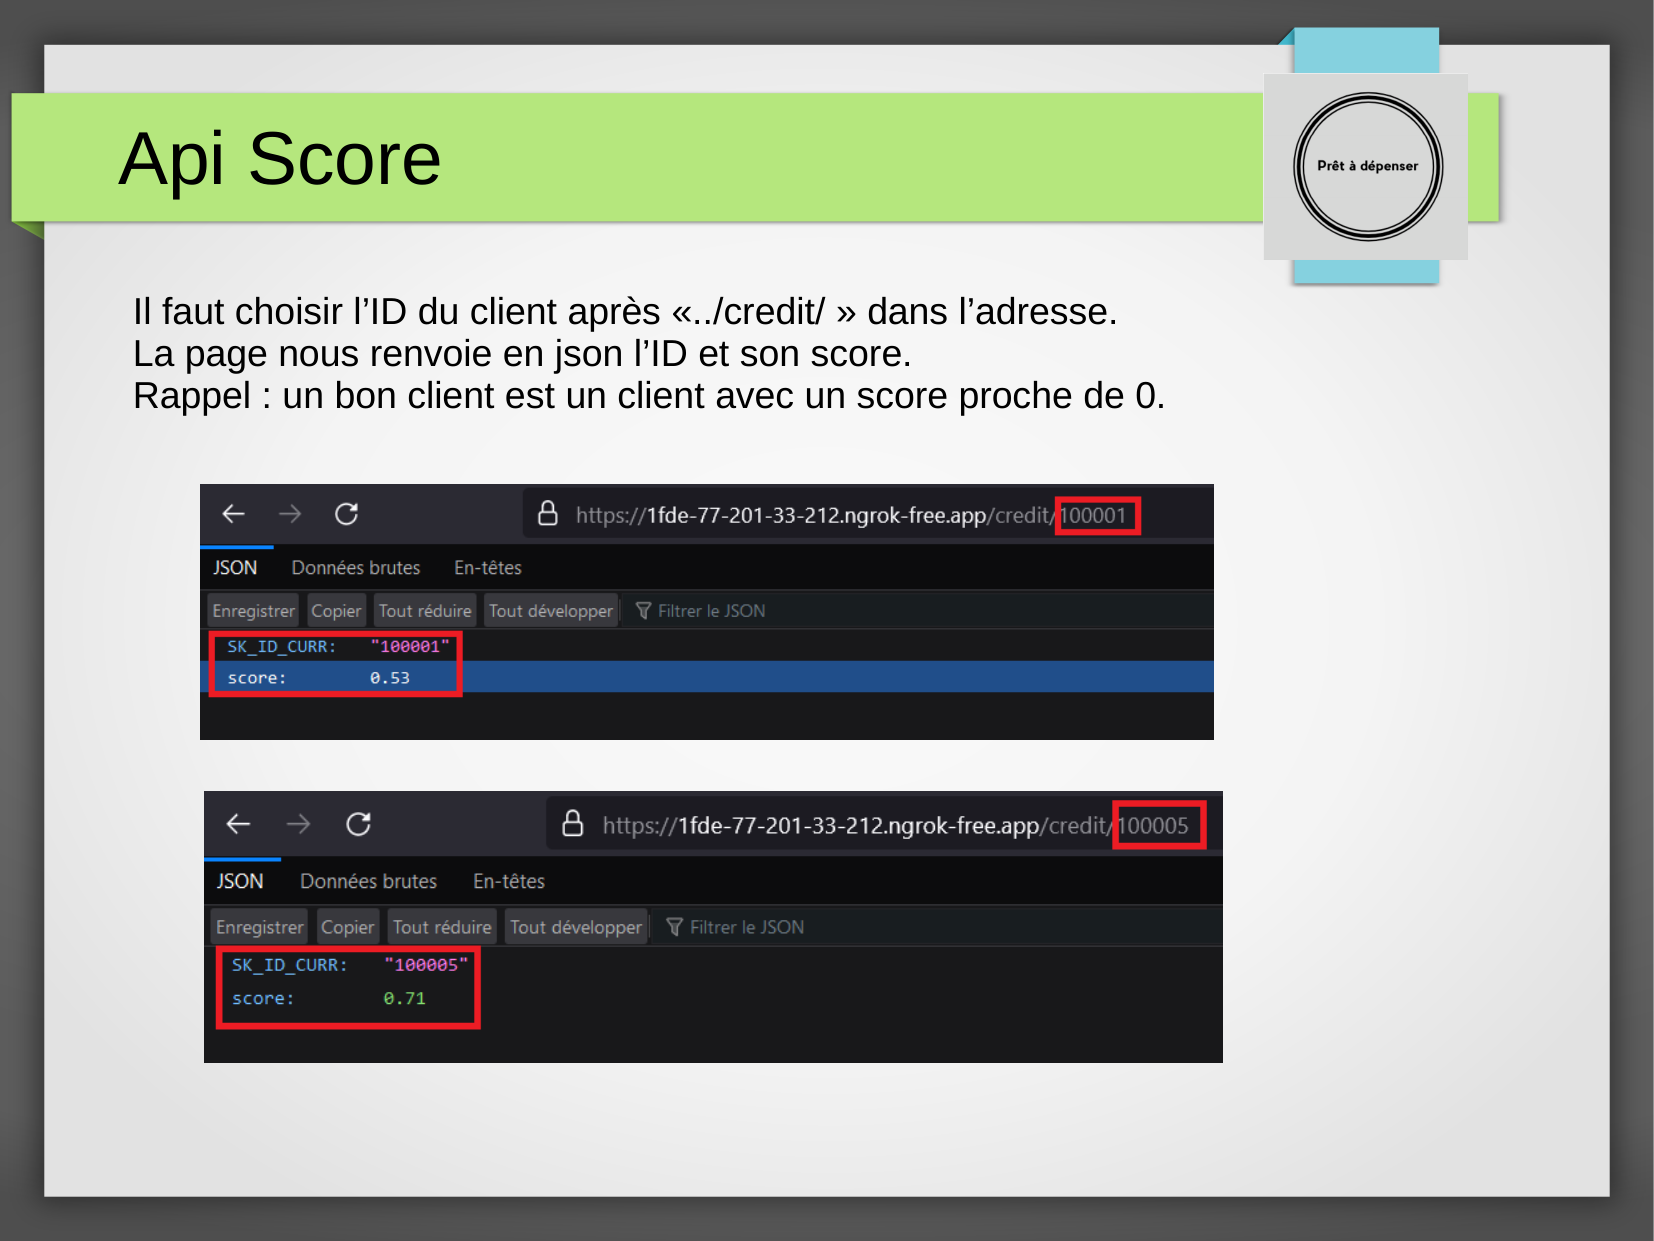

# Api Score
Il faut choisir l’ID du client après «../credit/ » dans l’adresse.
La page nous renvoie en json l’ID et son score.
Rappel : un bon client est un client avec un score proche de 0.